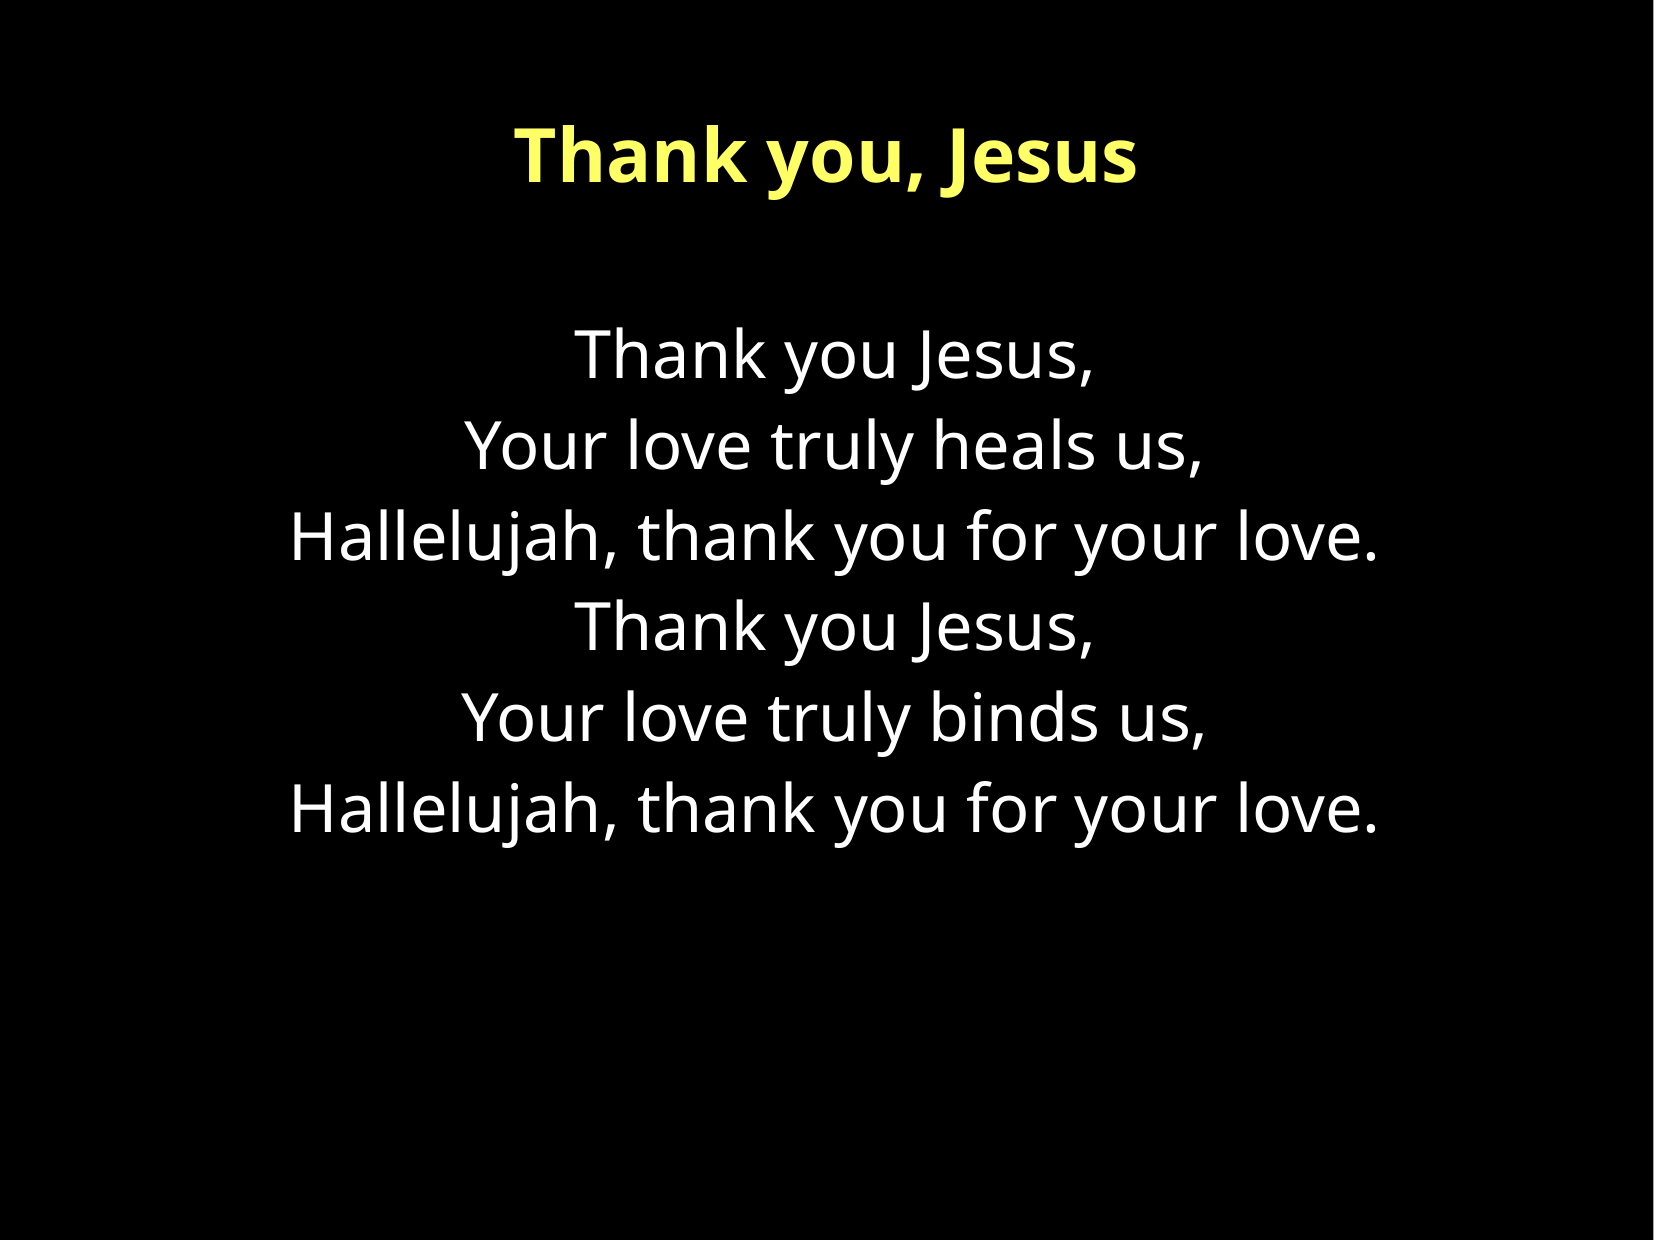

# Thank you, Jesus
Thank you Jesus,
Your love truly heals us,
Hallelujah, thank you for your love.
Thank you Jesus,
Your love truly binds us,
Hallelujah, thank you for your love.